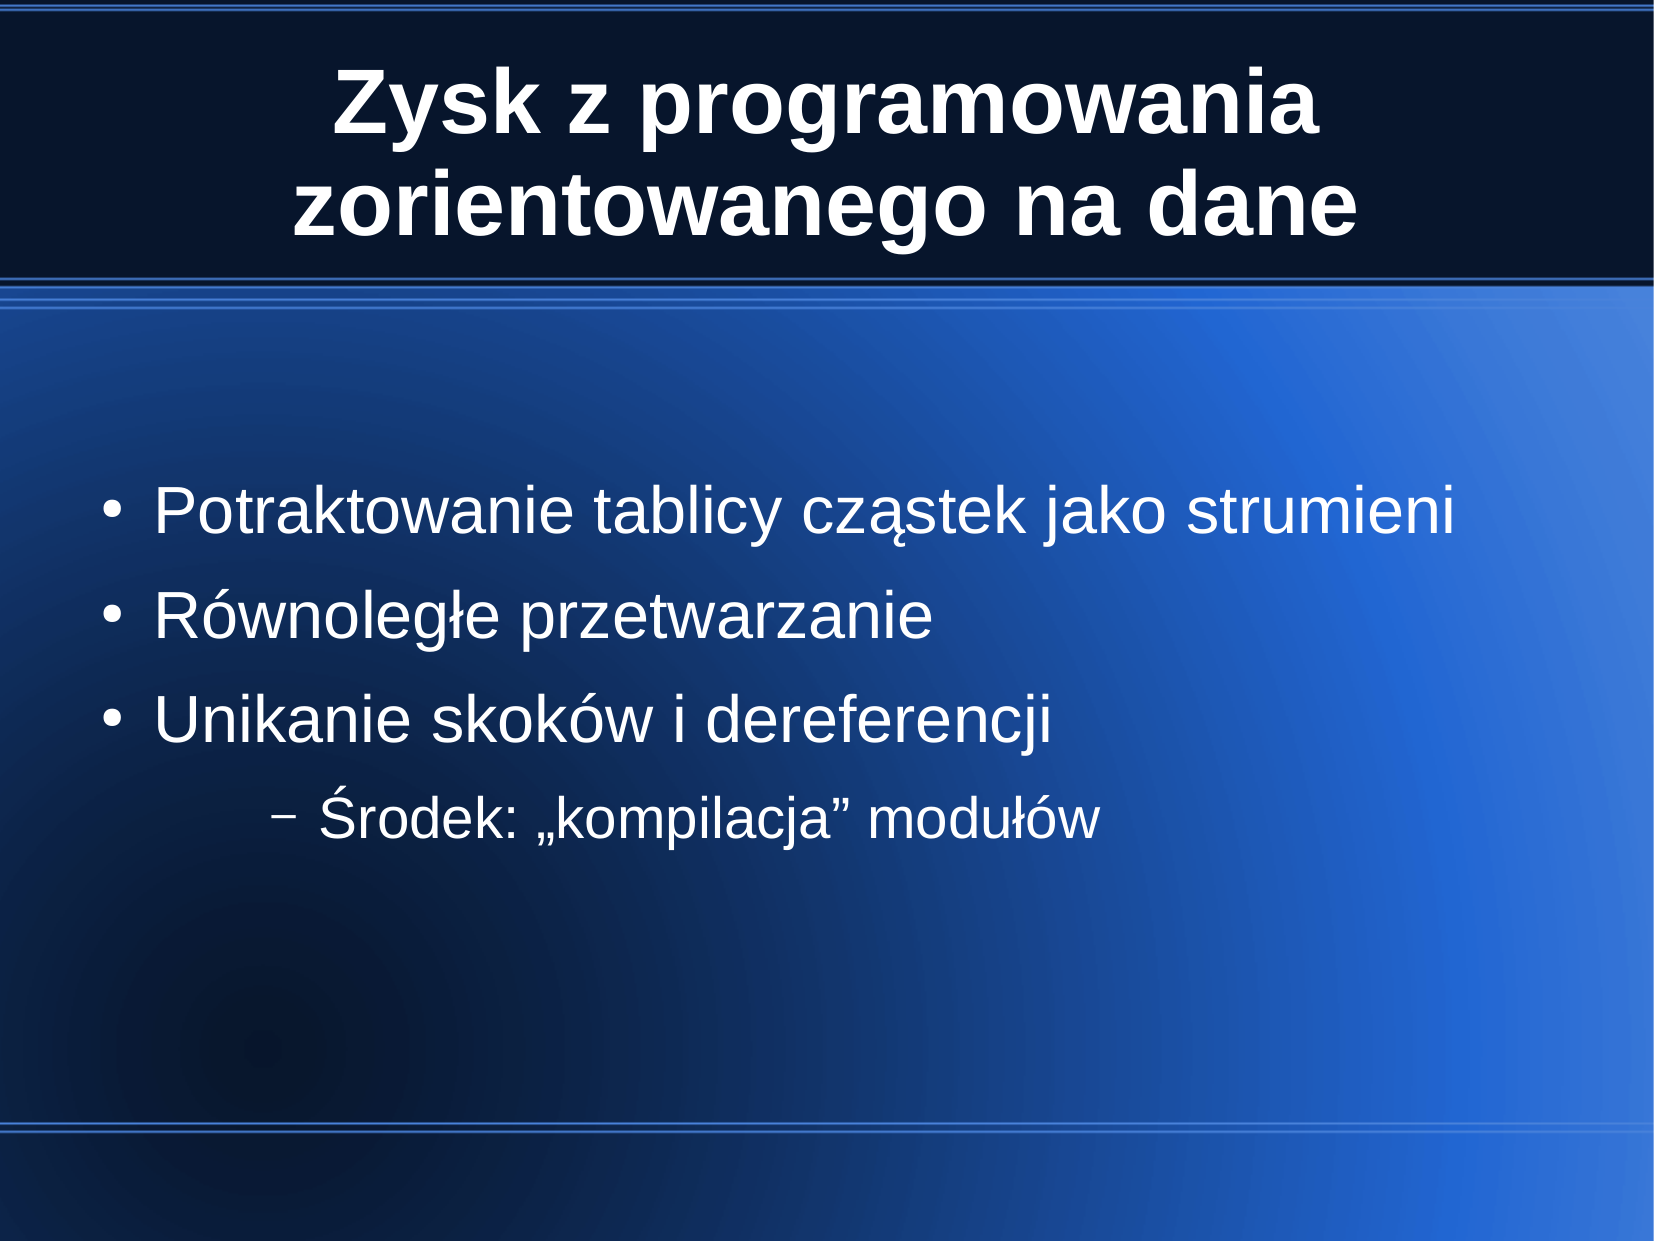

# Zysk z programowania zorientowanego na dane
Potraktowanie tablicy cząstek jako strumieni
Równoległe przetwarzanie
Unikanie skoków i dereferencji
Środek: „kompilacja” modułów